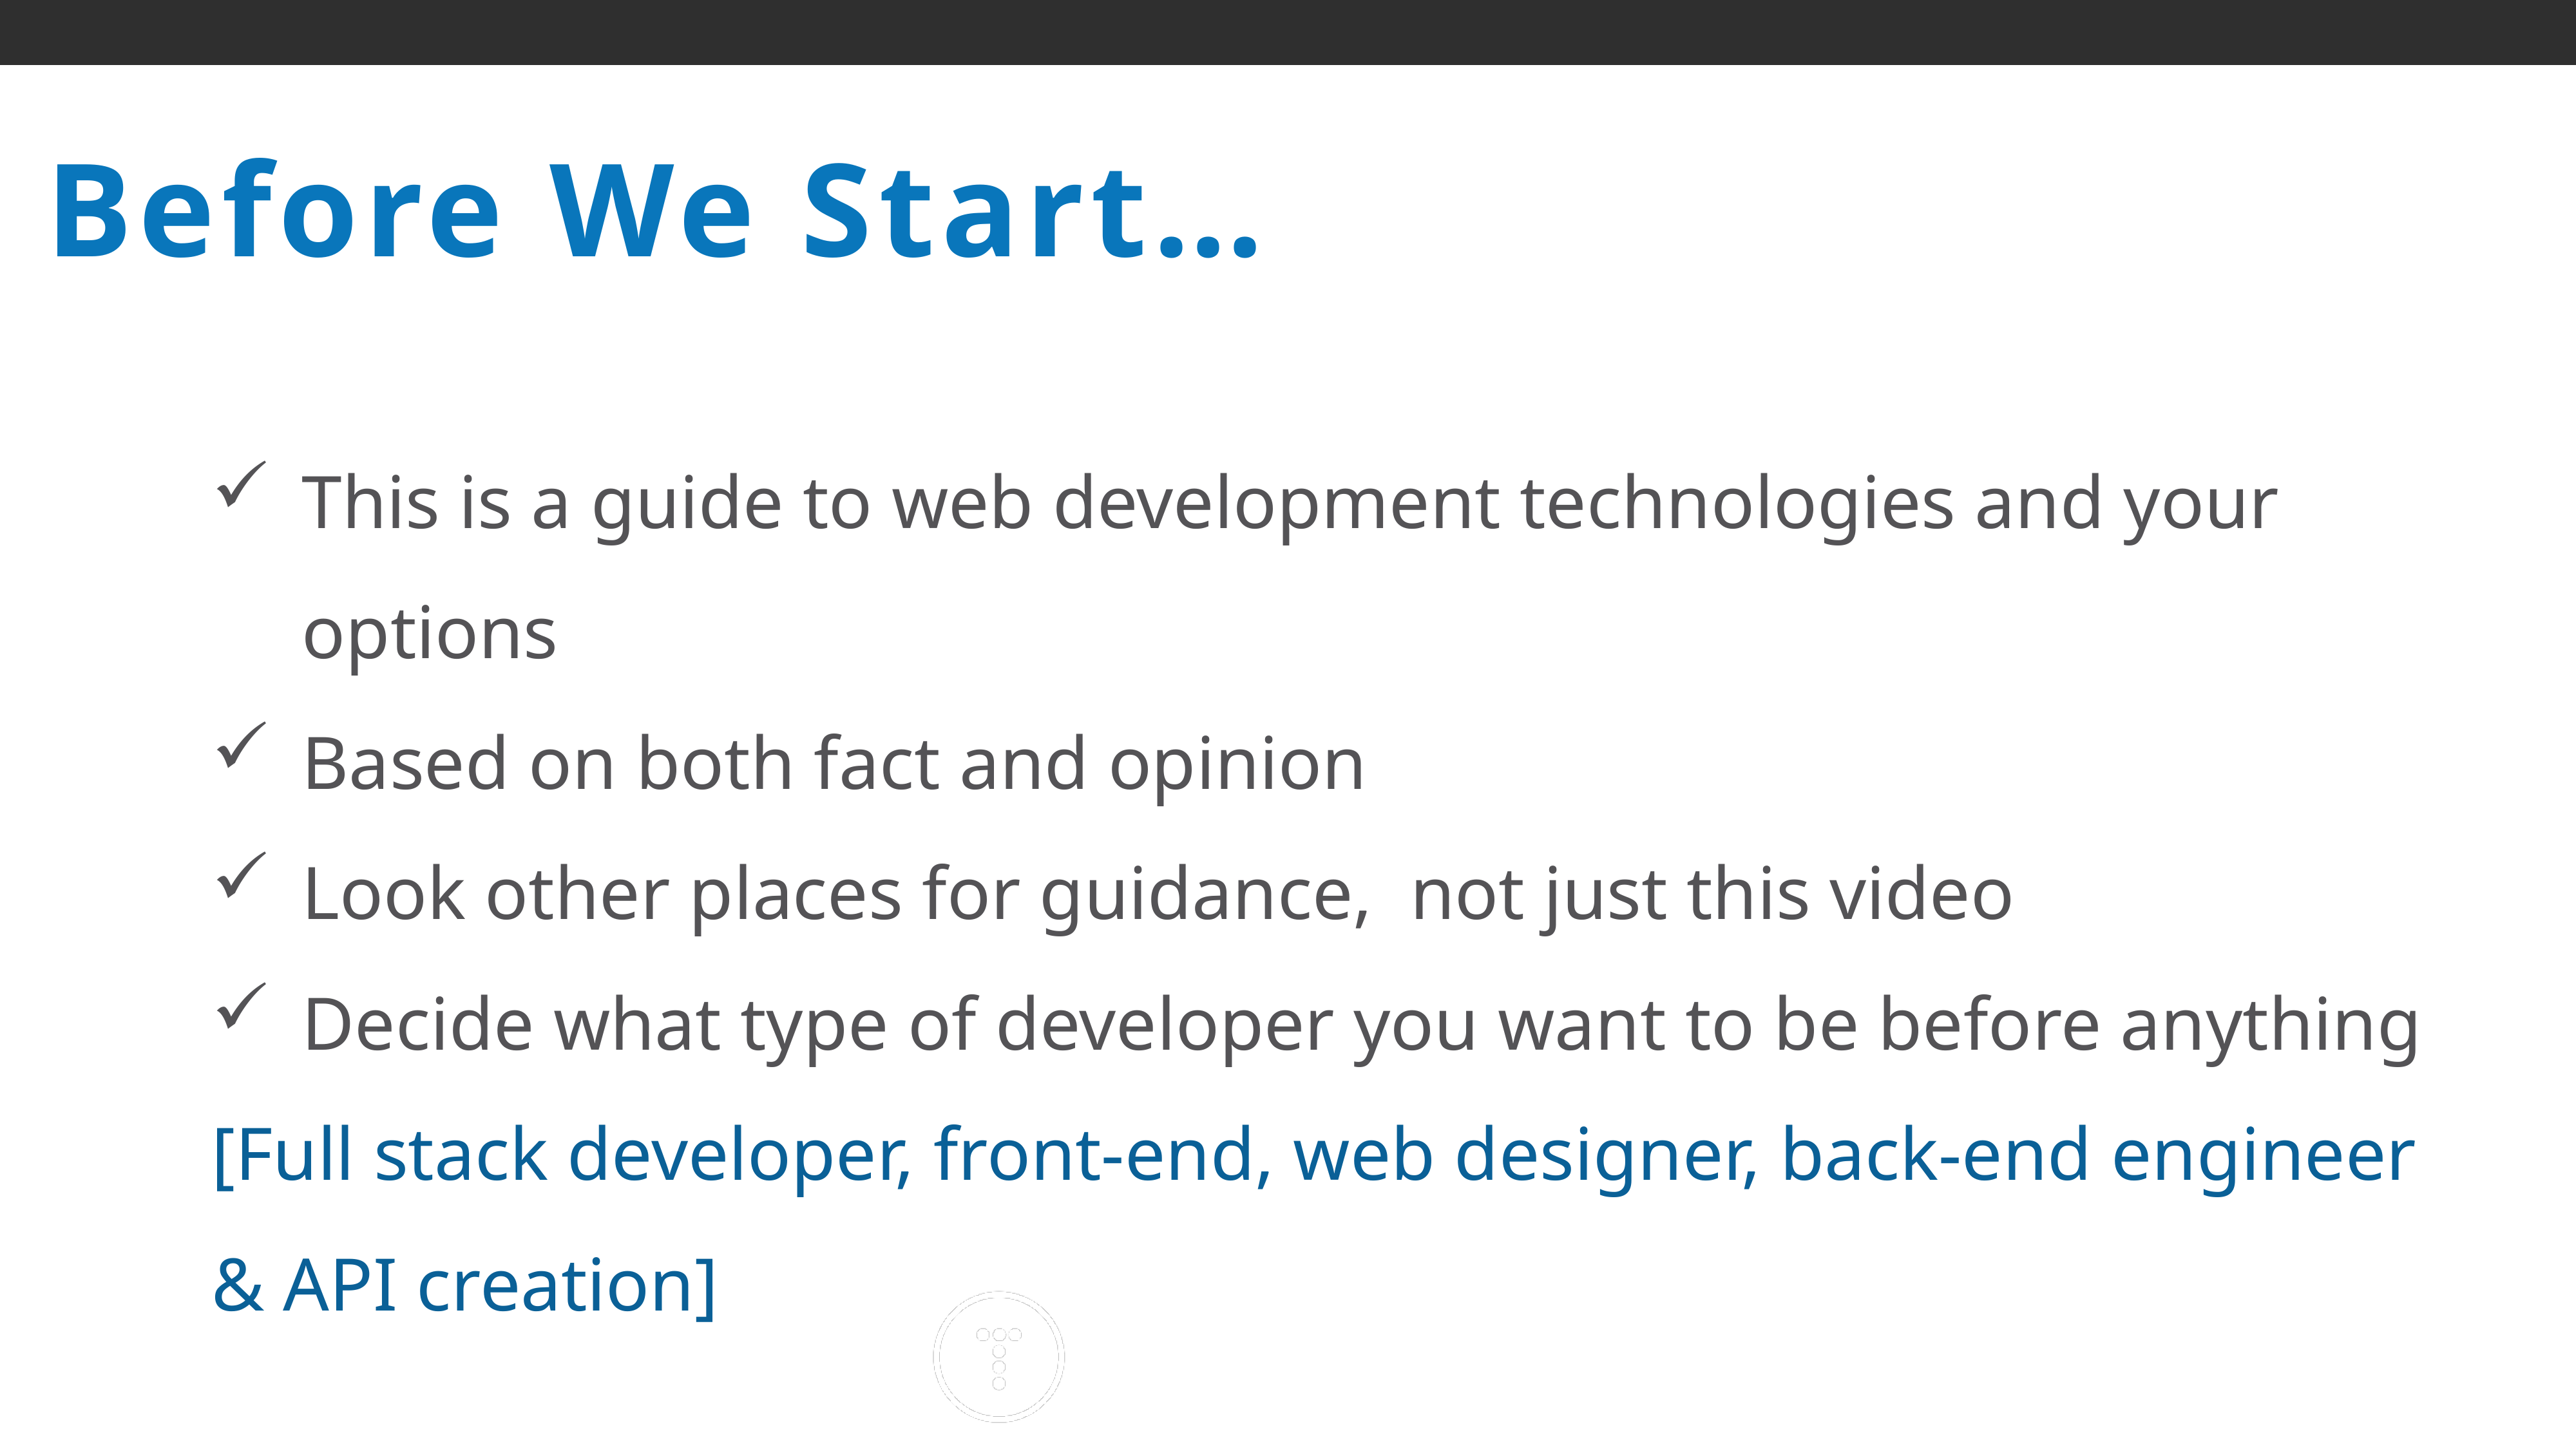

Before We Start…
This is a guide to web development technologies and your options
Based on both fact and opinion
Look other places for guidance, not just this video
Decide what type of developer you want to be before anything
[Full stack developer, front-end, web designer, back-end engineer & API creation]
Traversymedia.com